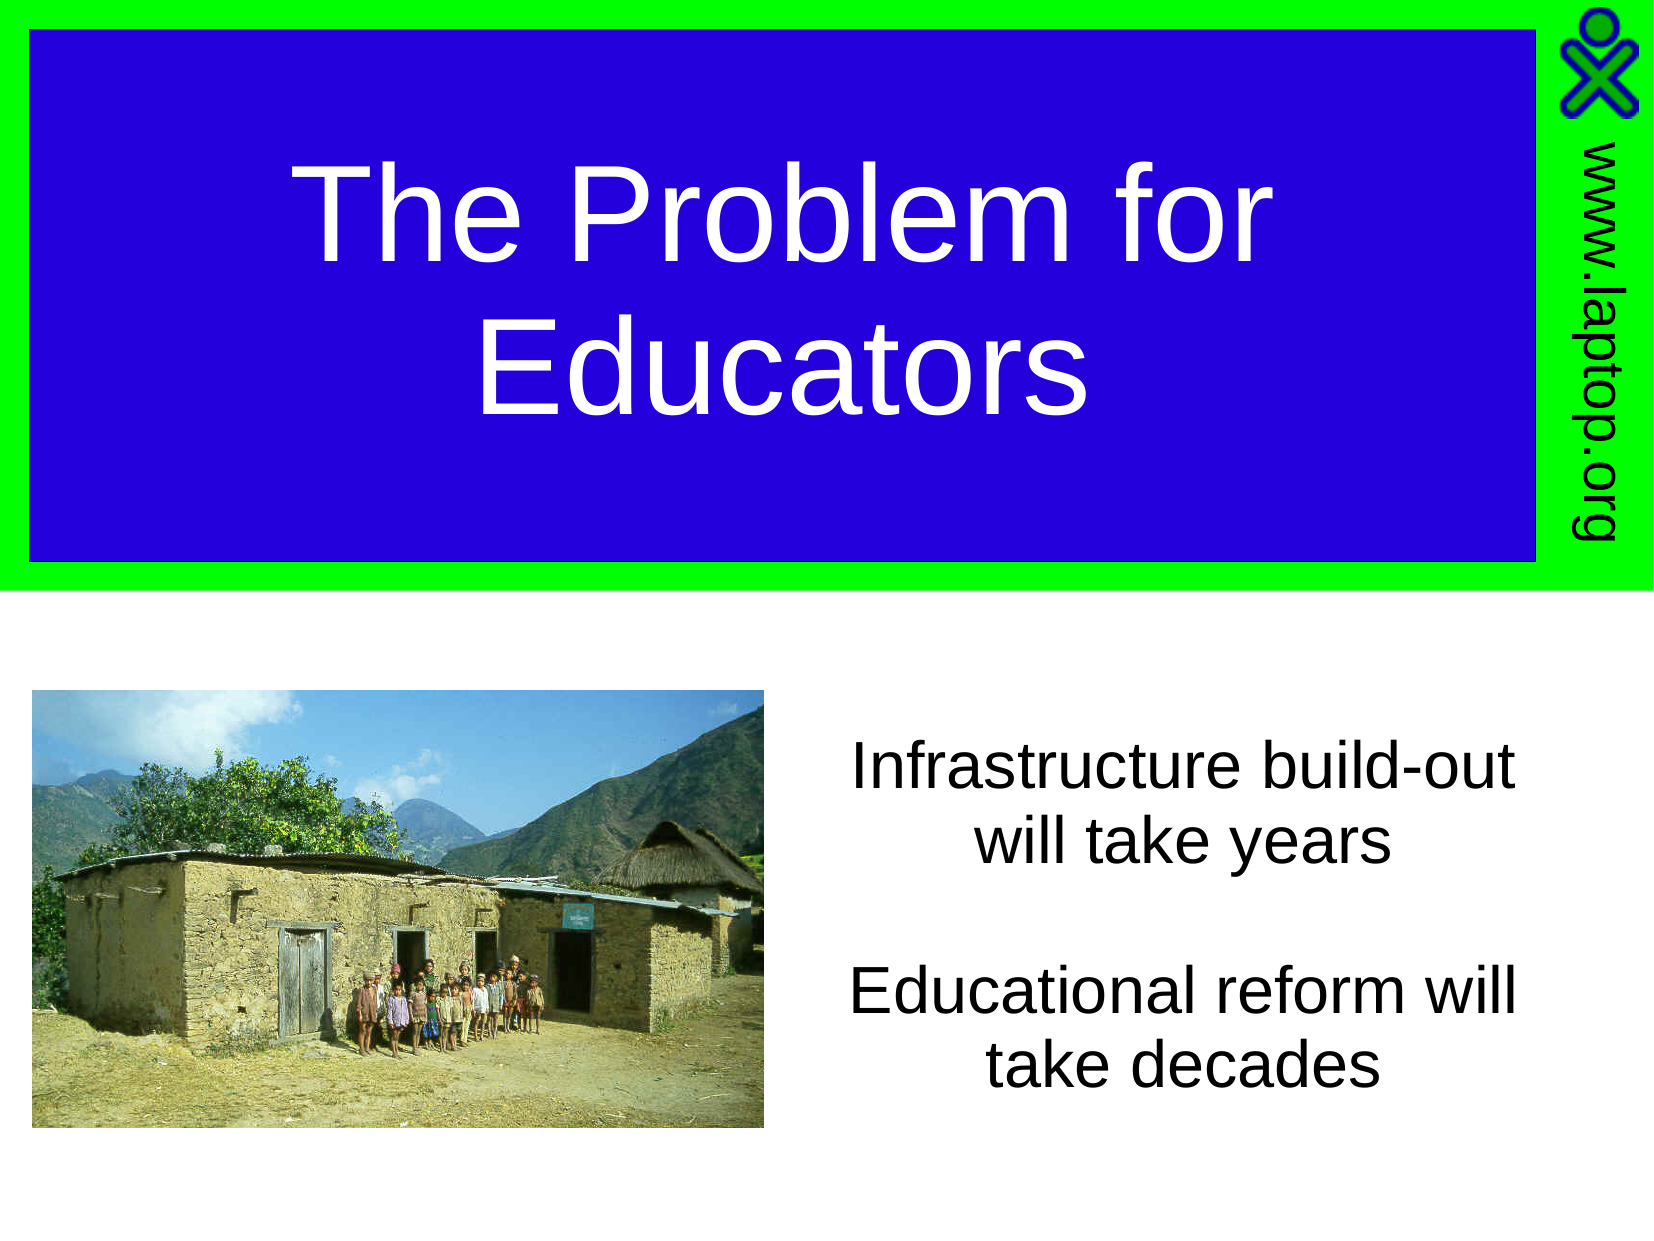

# The Problem for Educators
Infrastructure build-out will take years
Educational reform will take decades